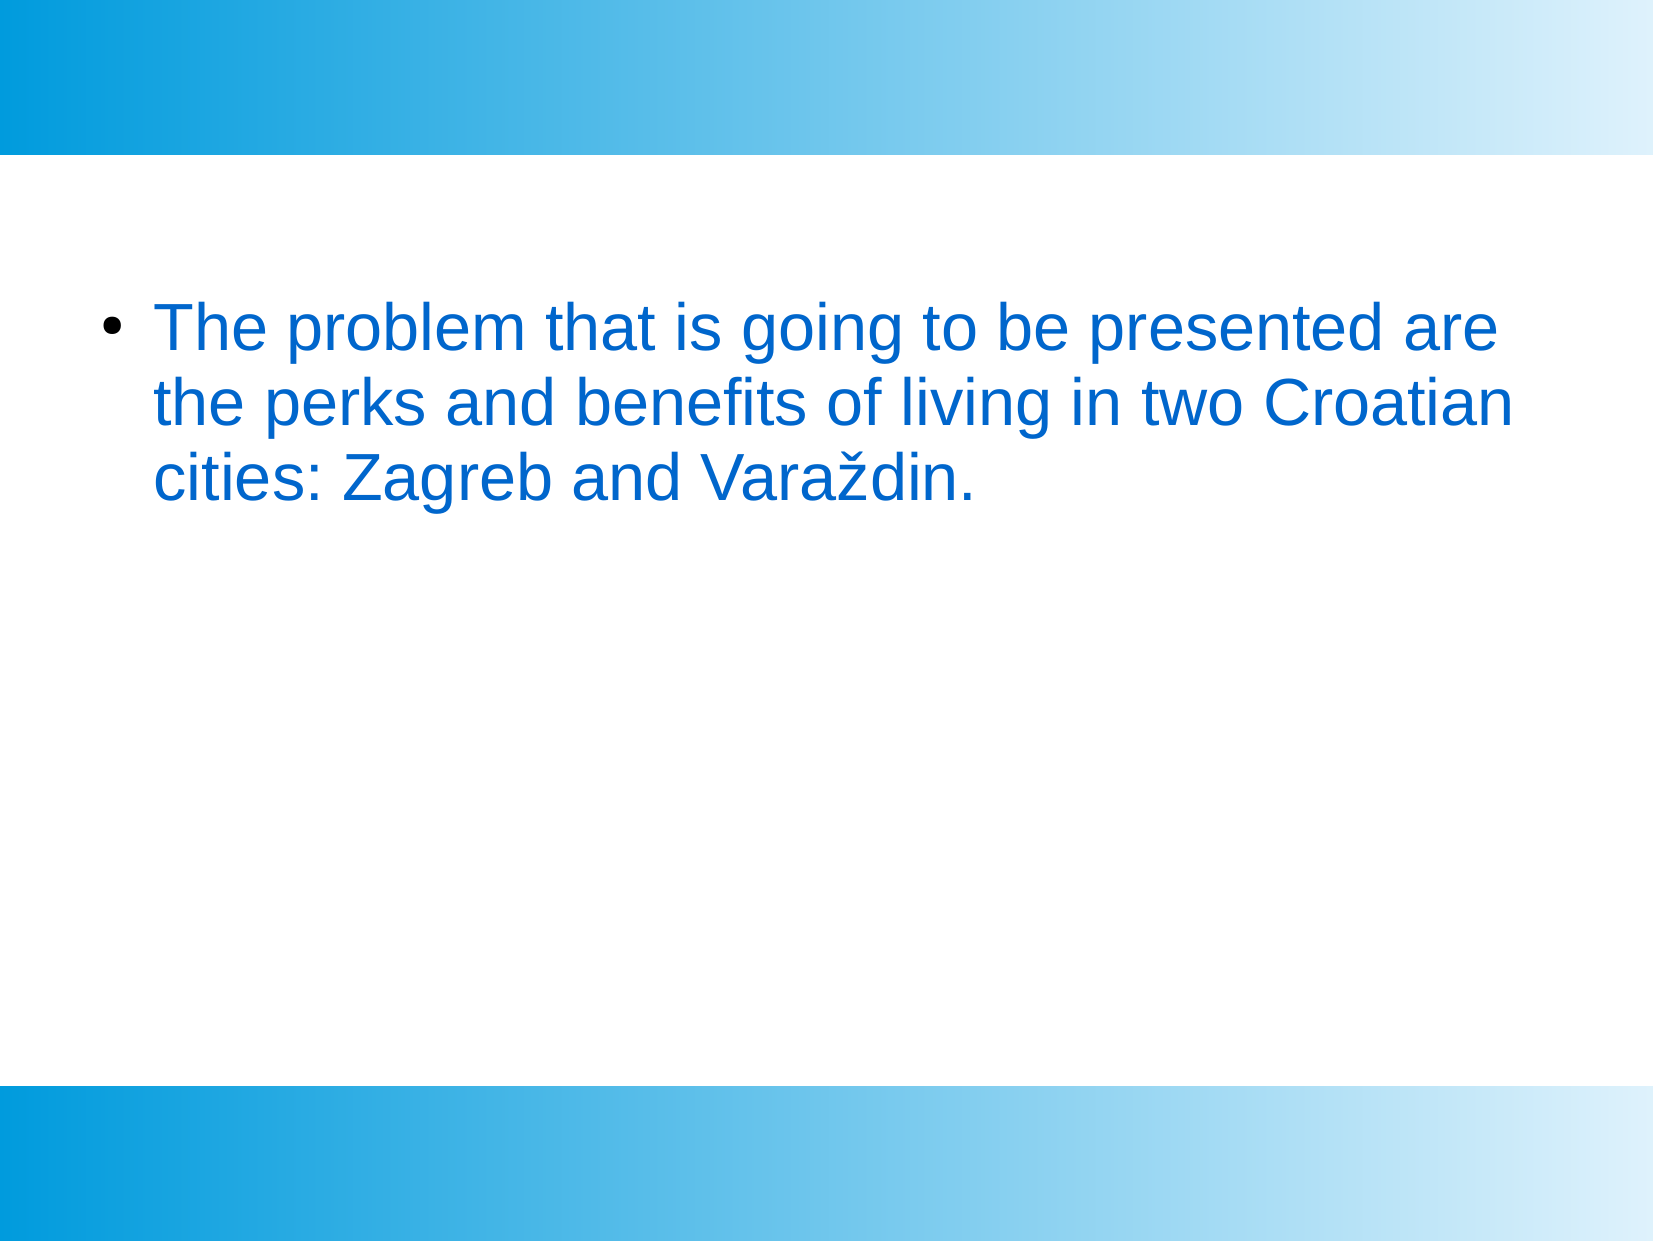

#
The problem that is going to be presented are the perks and benefits of living in two Croatian cities: Zagreb and Varaždin.